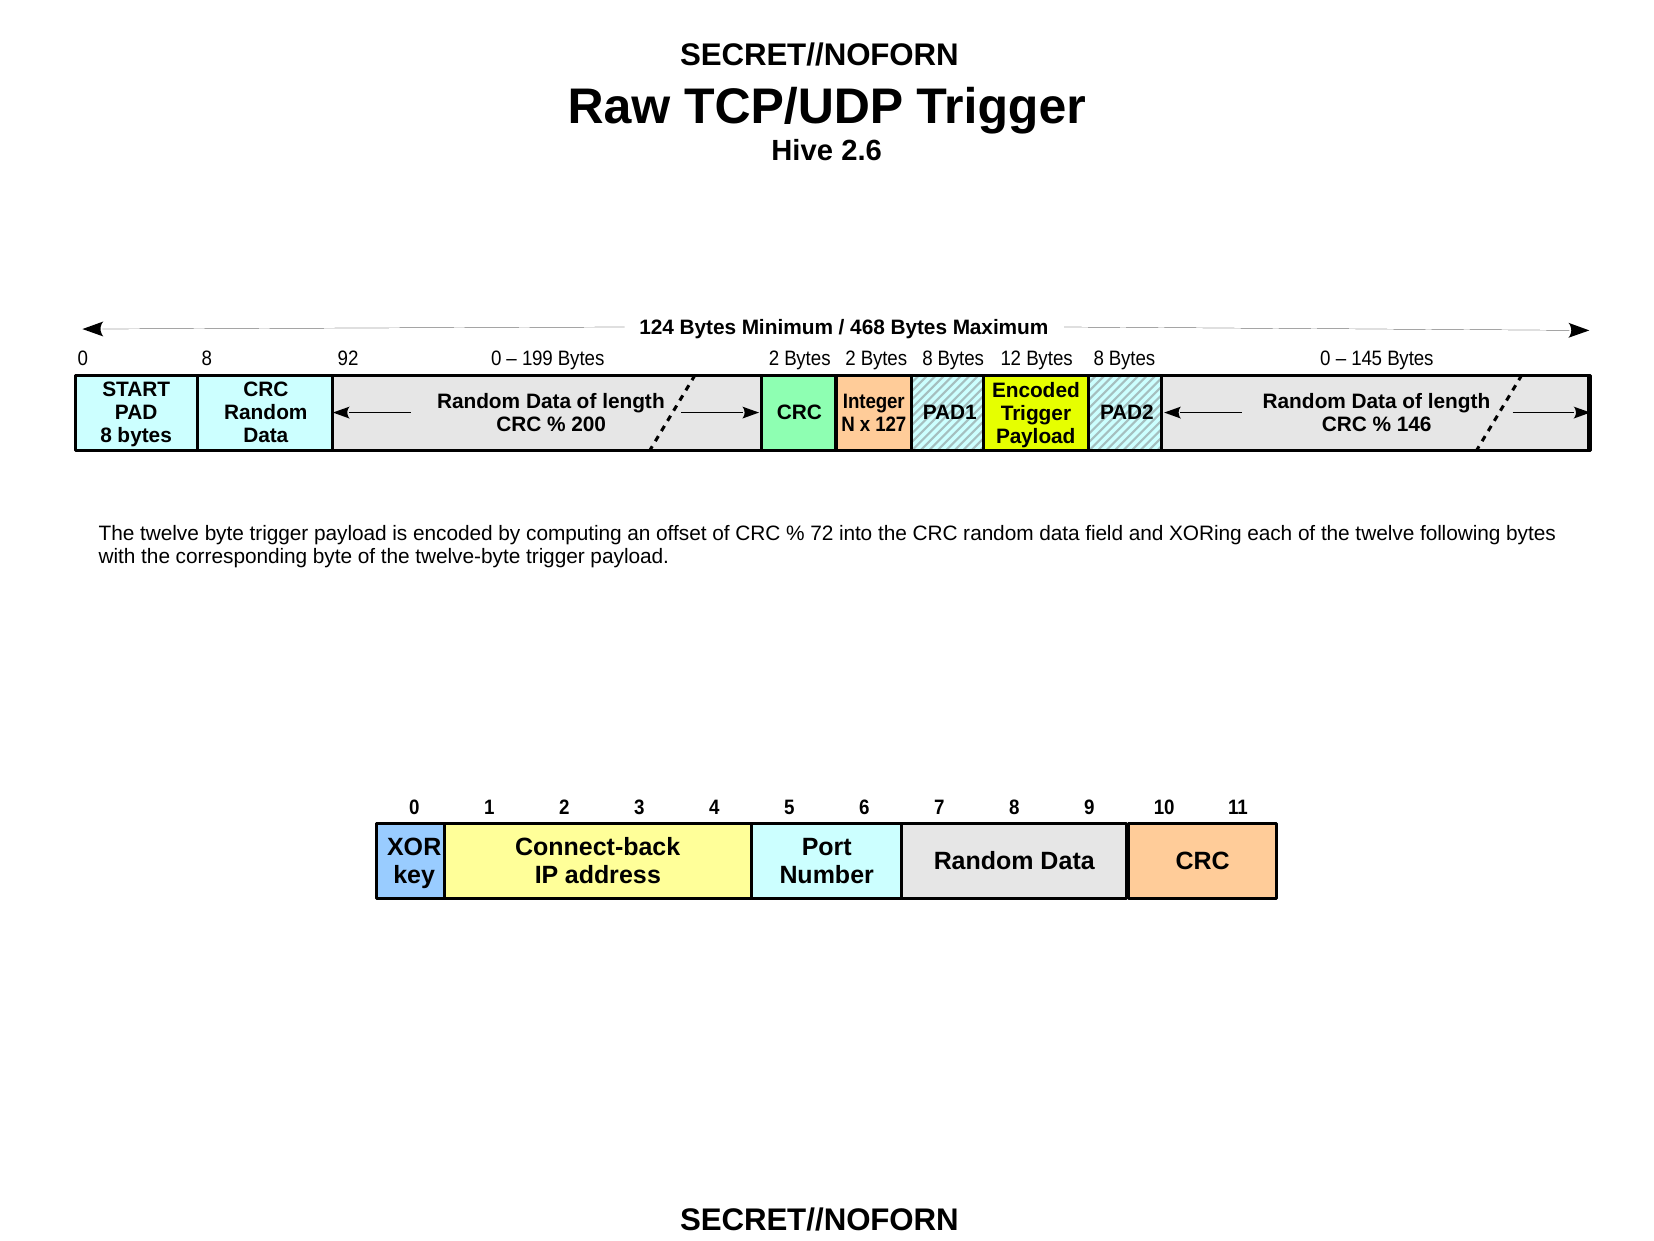

SECRET//NOFORN
# Raw TCP/UDP Trigger Hive 2.6
124 Bytes Minimum / 468 Bytes Maximum
0
8
92
0 – 199 Bytes
2 Bytes
2 Bytes
8 Bytes
12 Bytes
8 Bytes
0 – 145 Bytes
START
PAD
8 bytes
CRC
Random
Data
Encoded
Trigger
Payload
Integer
N x 127
Random Data of length
CRC % 200
Random Data of length
CRC % 146
CRC
PAD1
PAD2
The twelve byte trigger payload is encoded by computing an offset of CRC % 72 into the CRC random data field and XORing each of the twelve following bytes
with the corresponding byte of the twelve-byte trigger payload.
0
1
2
3
4
5
6
7
8
9
10
11
XOR
key
Connect-back
IP address
Port
Number
Random Data
CRC
SECRET//NOFORN